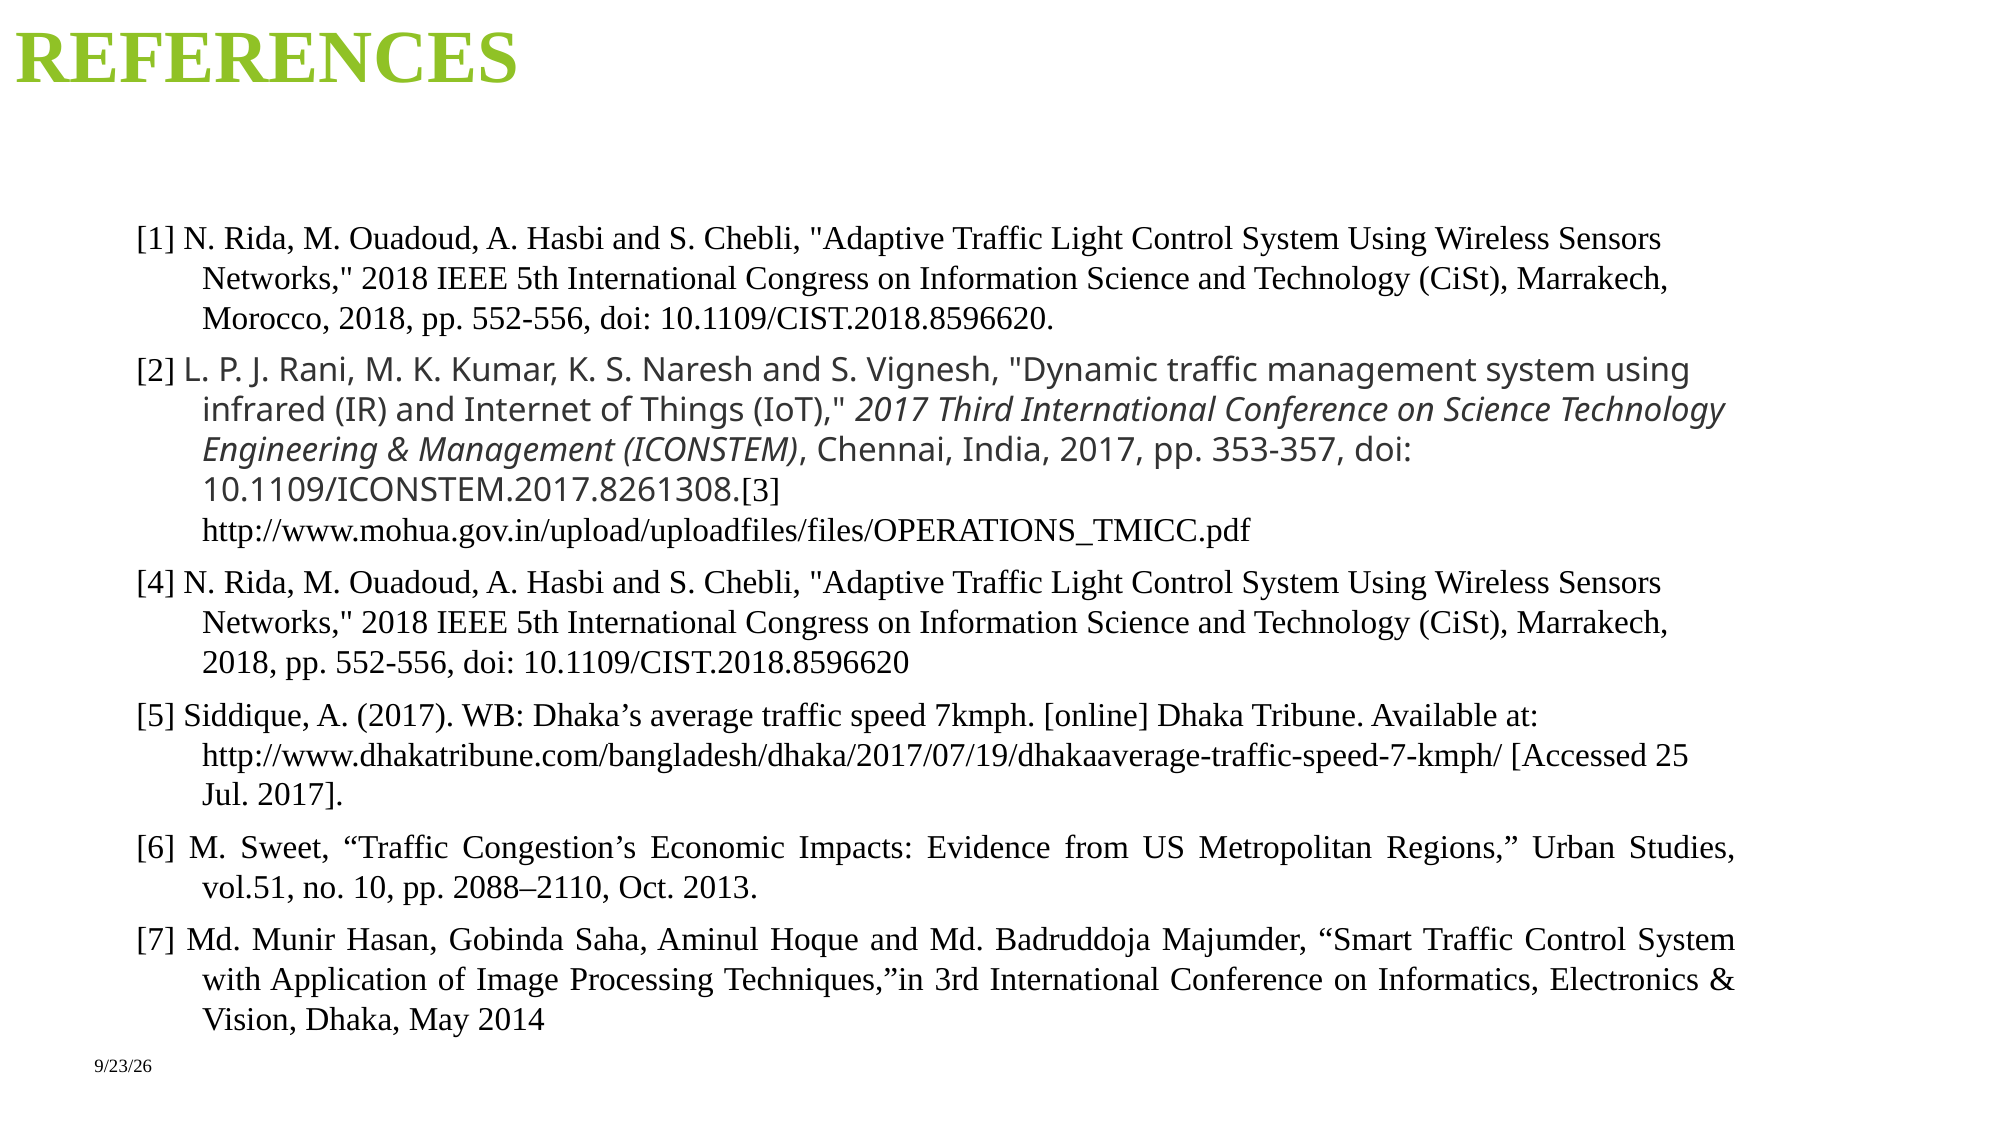

# REFERENCES
[1] N. Rida, M. Ouadoud, A. Hasbi and S. Chebli, "Adaptive Traffic Light Control System Using Wireless Sensors Networks," 2018 IEEE 5th International Congress on Information Science and Technology (CiSt), Marrakech, Morocco, 2018, pp. 552-556, doi: 10.1109/CIST.2018.8596620.
[2] L. P. J. Rani, M. K. Kumar, K. S. Naresh and S. Vignesh, "Dynamic traffic management system using infrared (IR) and Internet of Things (IoT)," 2017 Third International Conference on Science Technology Engineering & Management (ICONSTEM), Chennai, India, 2017, pp. 353-357, doi: 10.1109/ICONSTEM.2017.8261308.[3] http://www.mohua.gov.in/upload/uploadfiles/files/OPERATIONS_TMICC.pdf
[4] N. Rida, M. Ouadoud, A. Hasbi and S. Chebli, "Adaptive Traffic Light Control System Using Wireless Sensors Networks," 2018 IEEE 5th International Congress on Information Science and Technology (CiSt), Marrakech, 2018, pp. 552-556, doi: 10.1109/CIST.2018.8596620
[5] Siddique, A. (2017). WB: Dhaka’s average traffic speed 7kmph. [online] Dhaka Tribune. Available at: http://www.dhakatribune.com/bangladesh/dhaka/2017/07/19/dhakaaverage-traffic-speed-7-kmph/ [Accessed 25 Jul. 2017].
[6] M. Sweet, “Traffic Congestion’s Economic Impacts: Evidence from US Metropolitan Regions,” Urban Studies, vol.51, no. 10, pp. 2088–2110, Oct. 2013.
[7] Md. Munir Hasan, Gobinda Saha, Aminul Hoque and Md. Badruddoja Majumder, “Smart Traffic Control System with Application of Image Processing Techniques,”in 3rd International Conference on Informatics, Electronics & Vision, Dhaka, May 2014